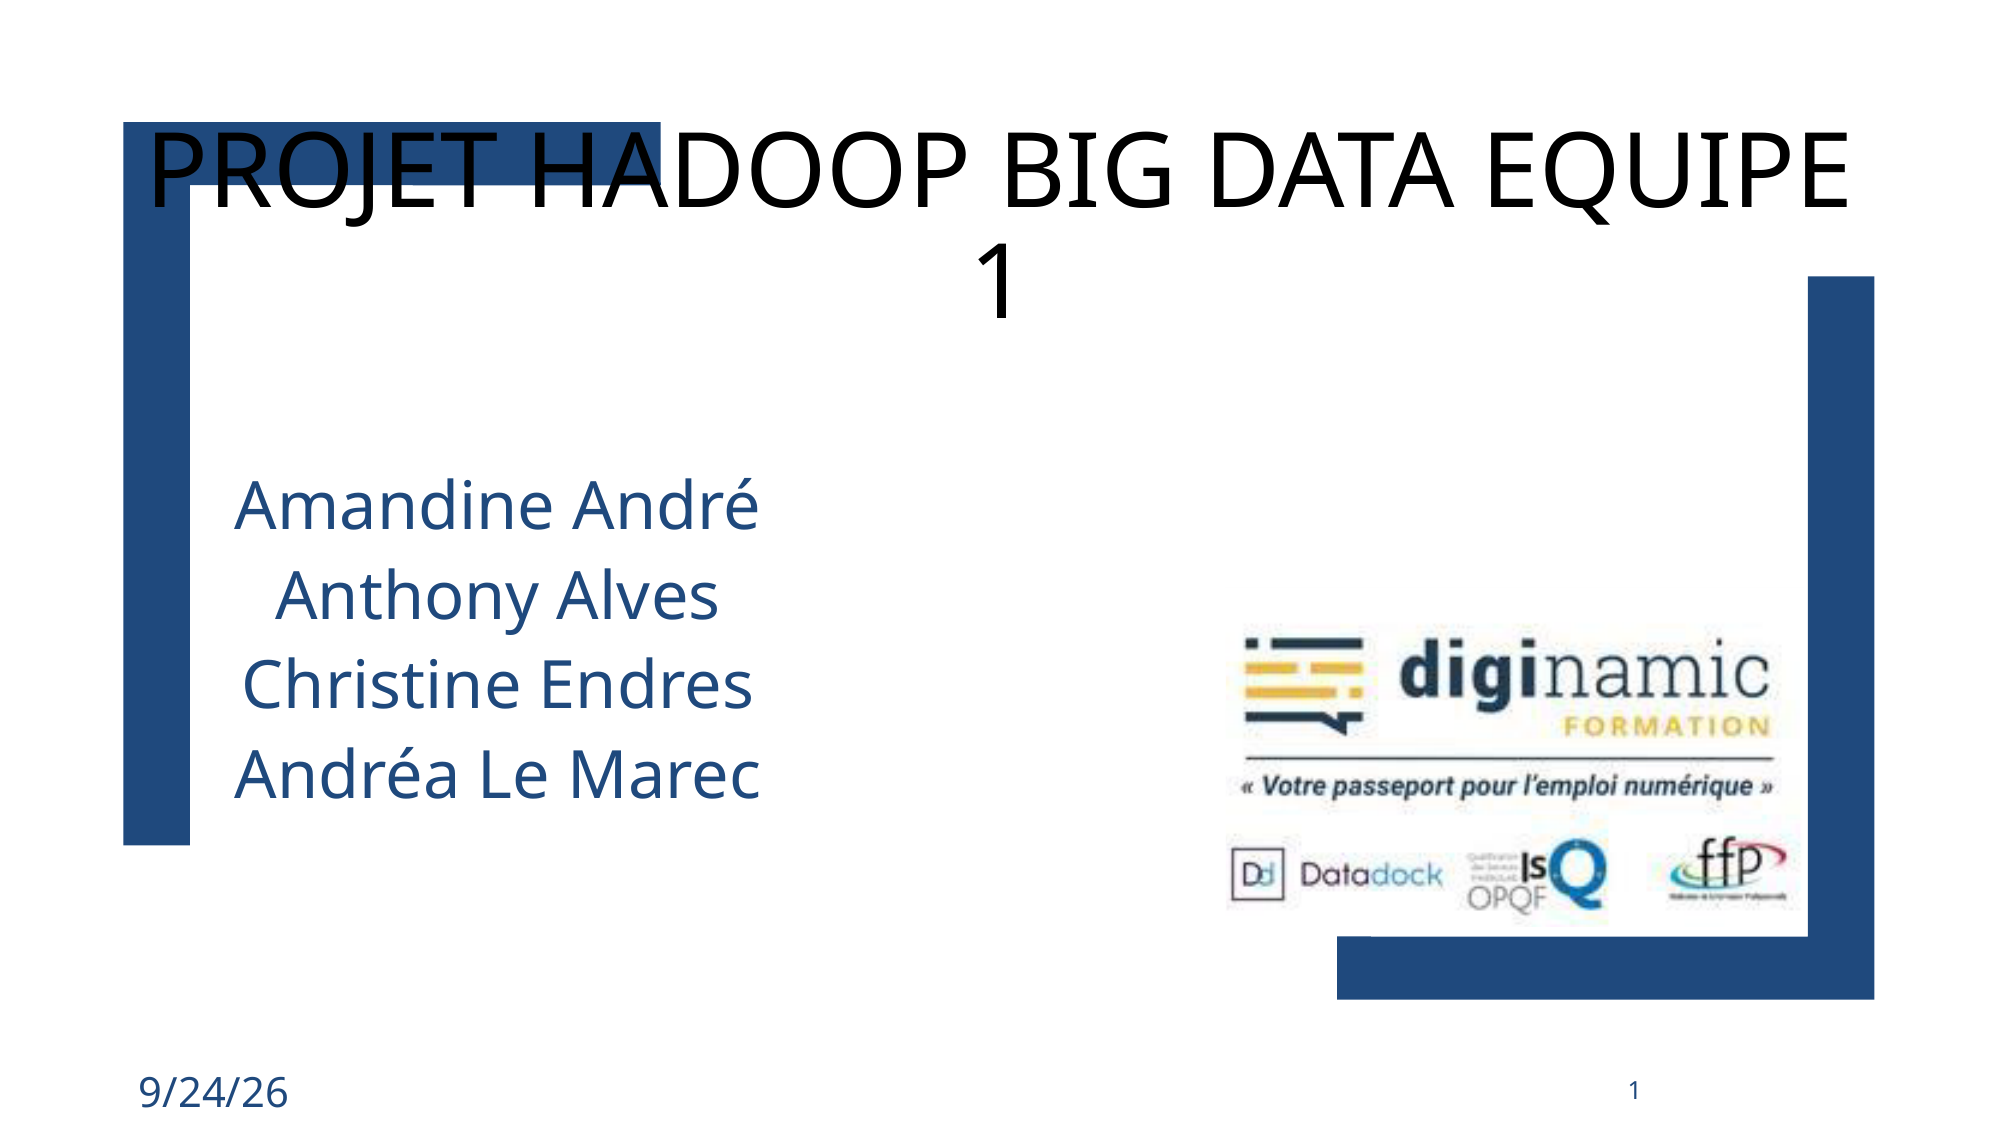

# Projet HADOOP BIG DATA EQUIPE 1
Amandine André
Anthony Alves
Christine Endres
Andréa Le Marec
1